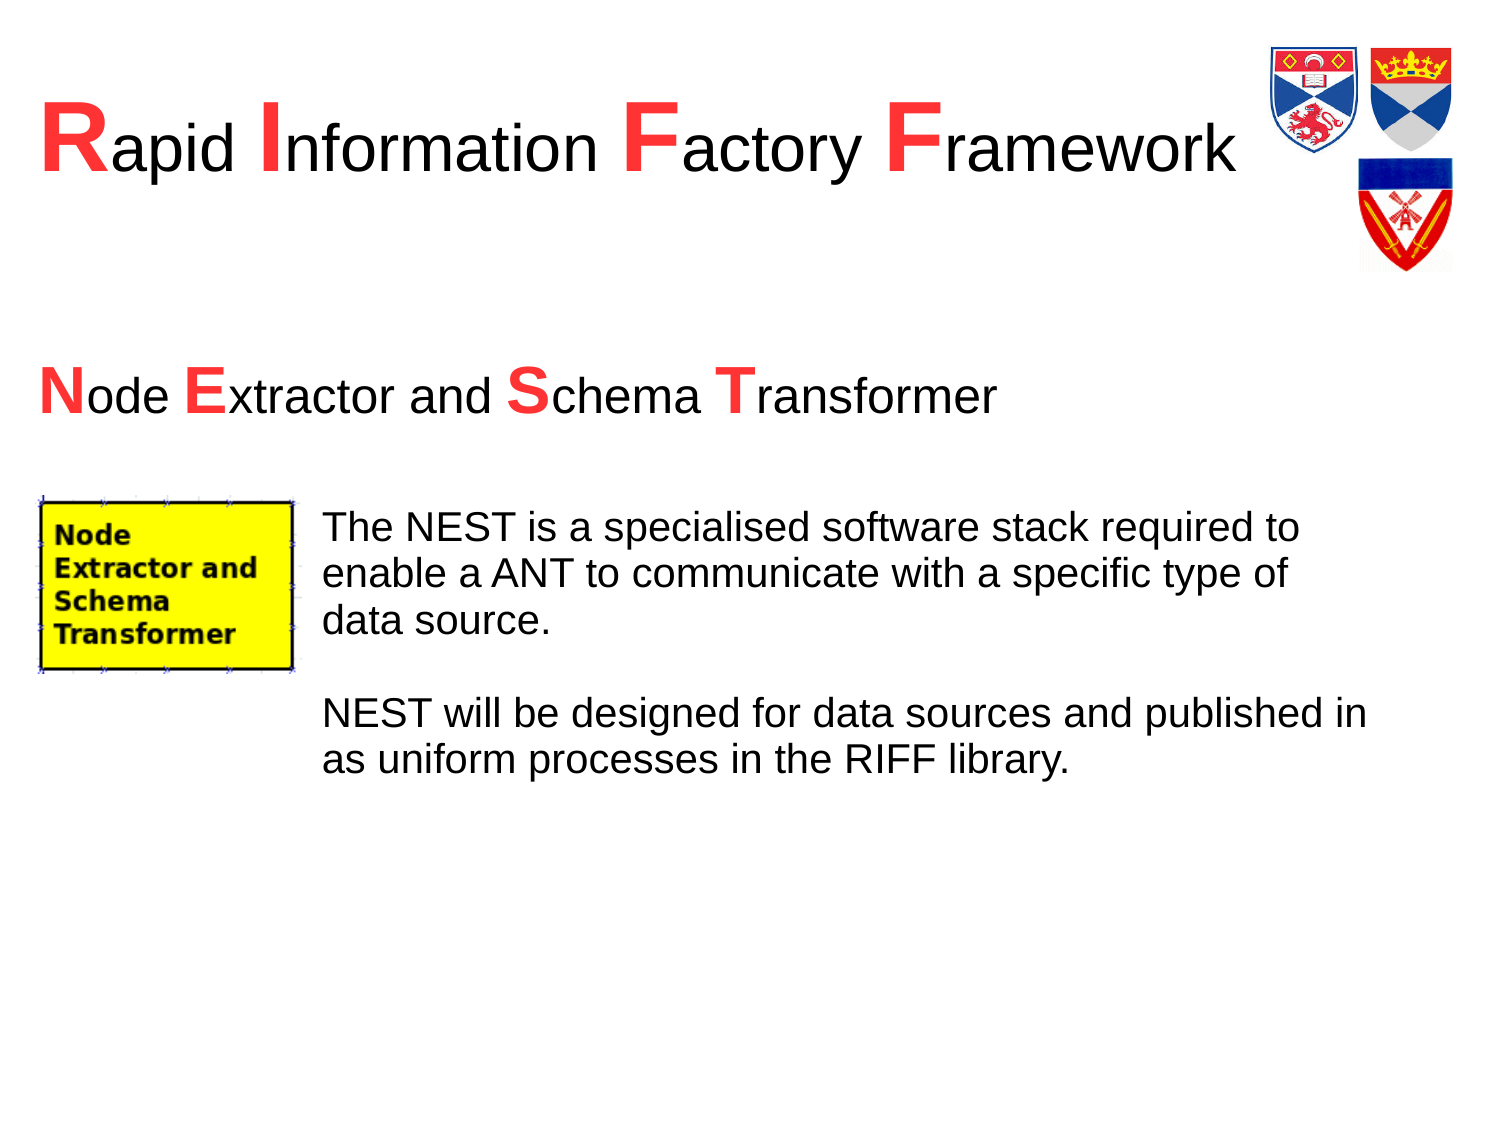

Rapid Information Factory Framework
Node Extractor and Schema Transformer
The NEST is a specialised software stack required to enable a ANT to communicate with a specific type of data source.
NEST will be designed for data sources and published in as uniform processes in the RIFF library.